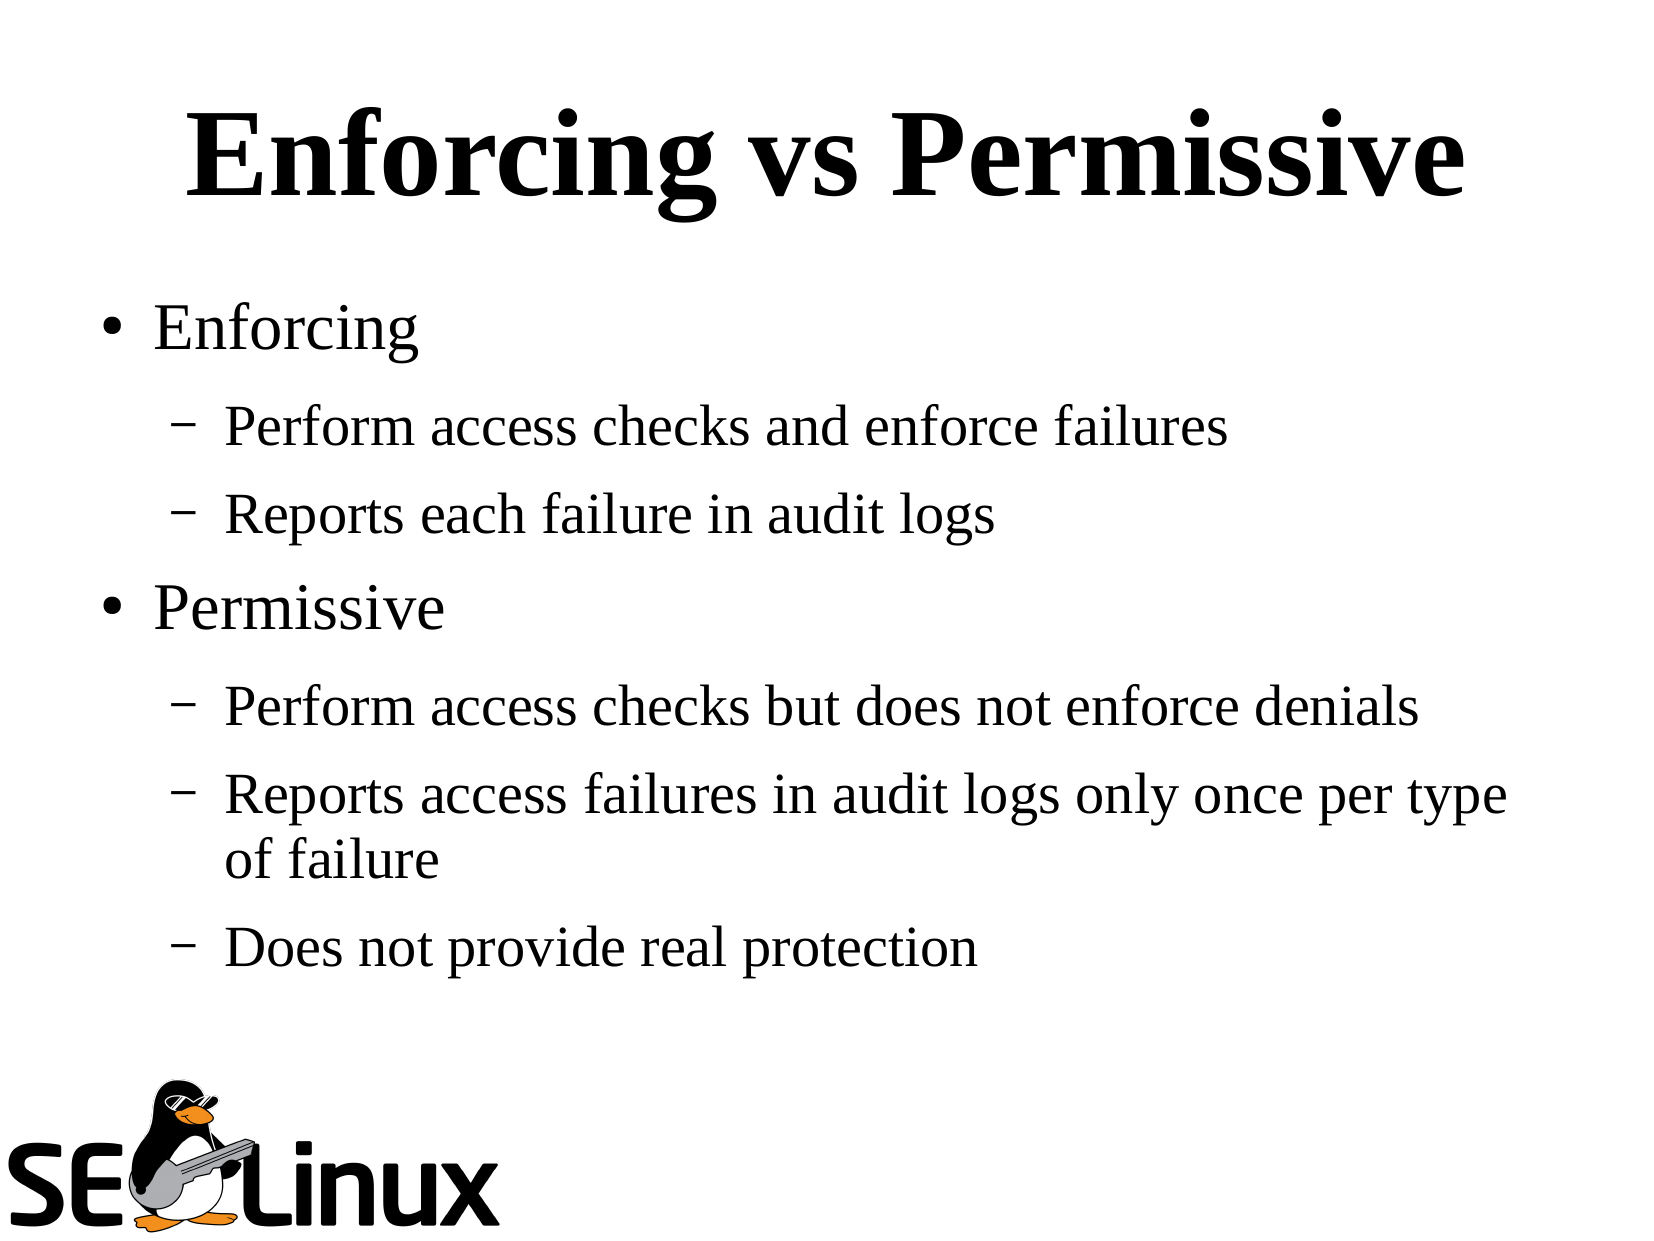

# Enforcing vs Permissive
Enforcing
Perform access checks and enforce failures
Reports each failure in audit logs
Permissive
Perform access checks but does not enforce denials
Reports access failures in audit logs only once per type of failure
Does not provide real protection